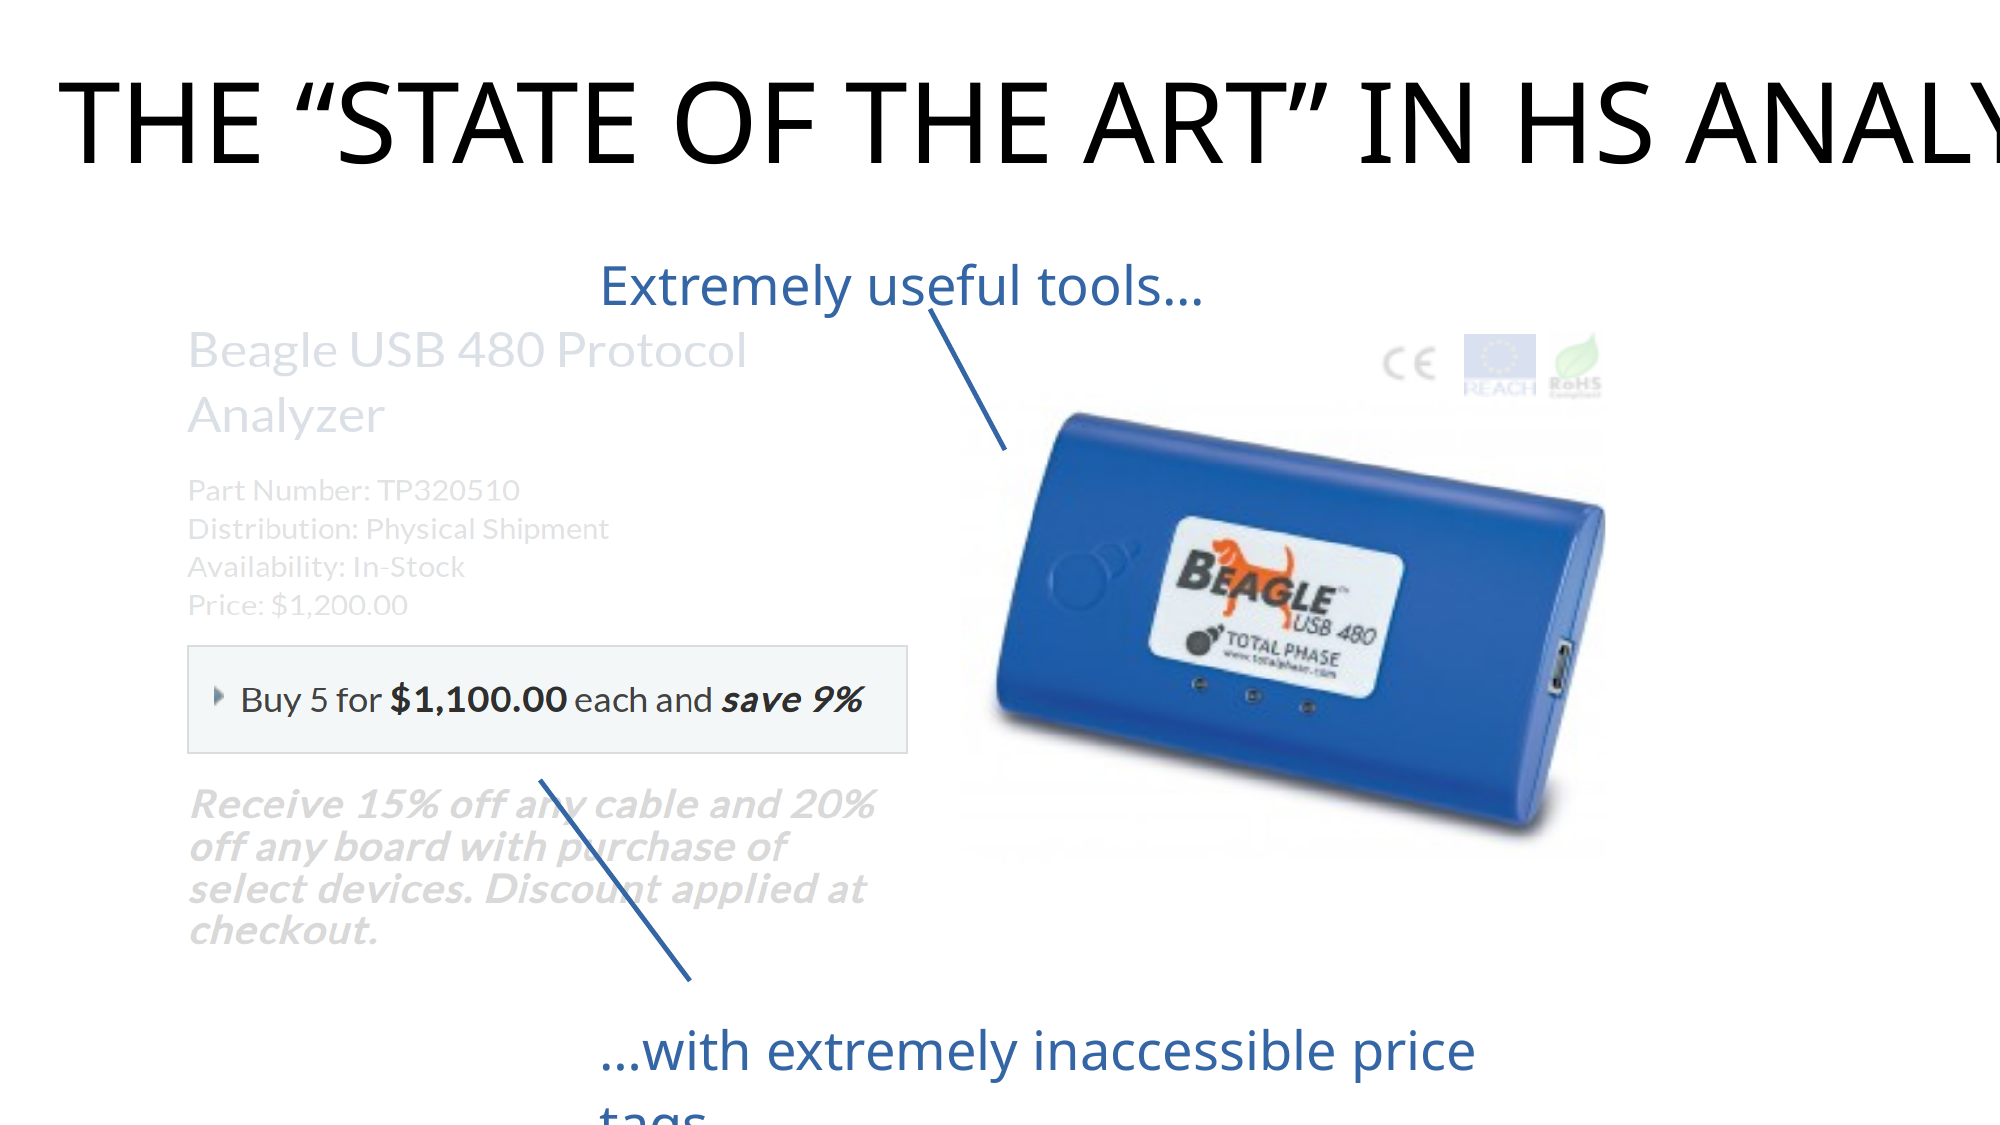

THE “STATE OF THE ART” IN HS ANALYSIS
Extremely useful tools...
…with extremely inaccessible price tags.